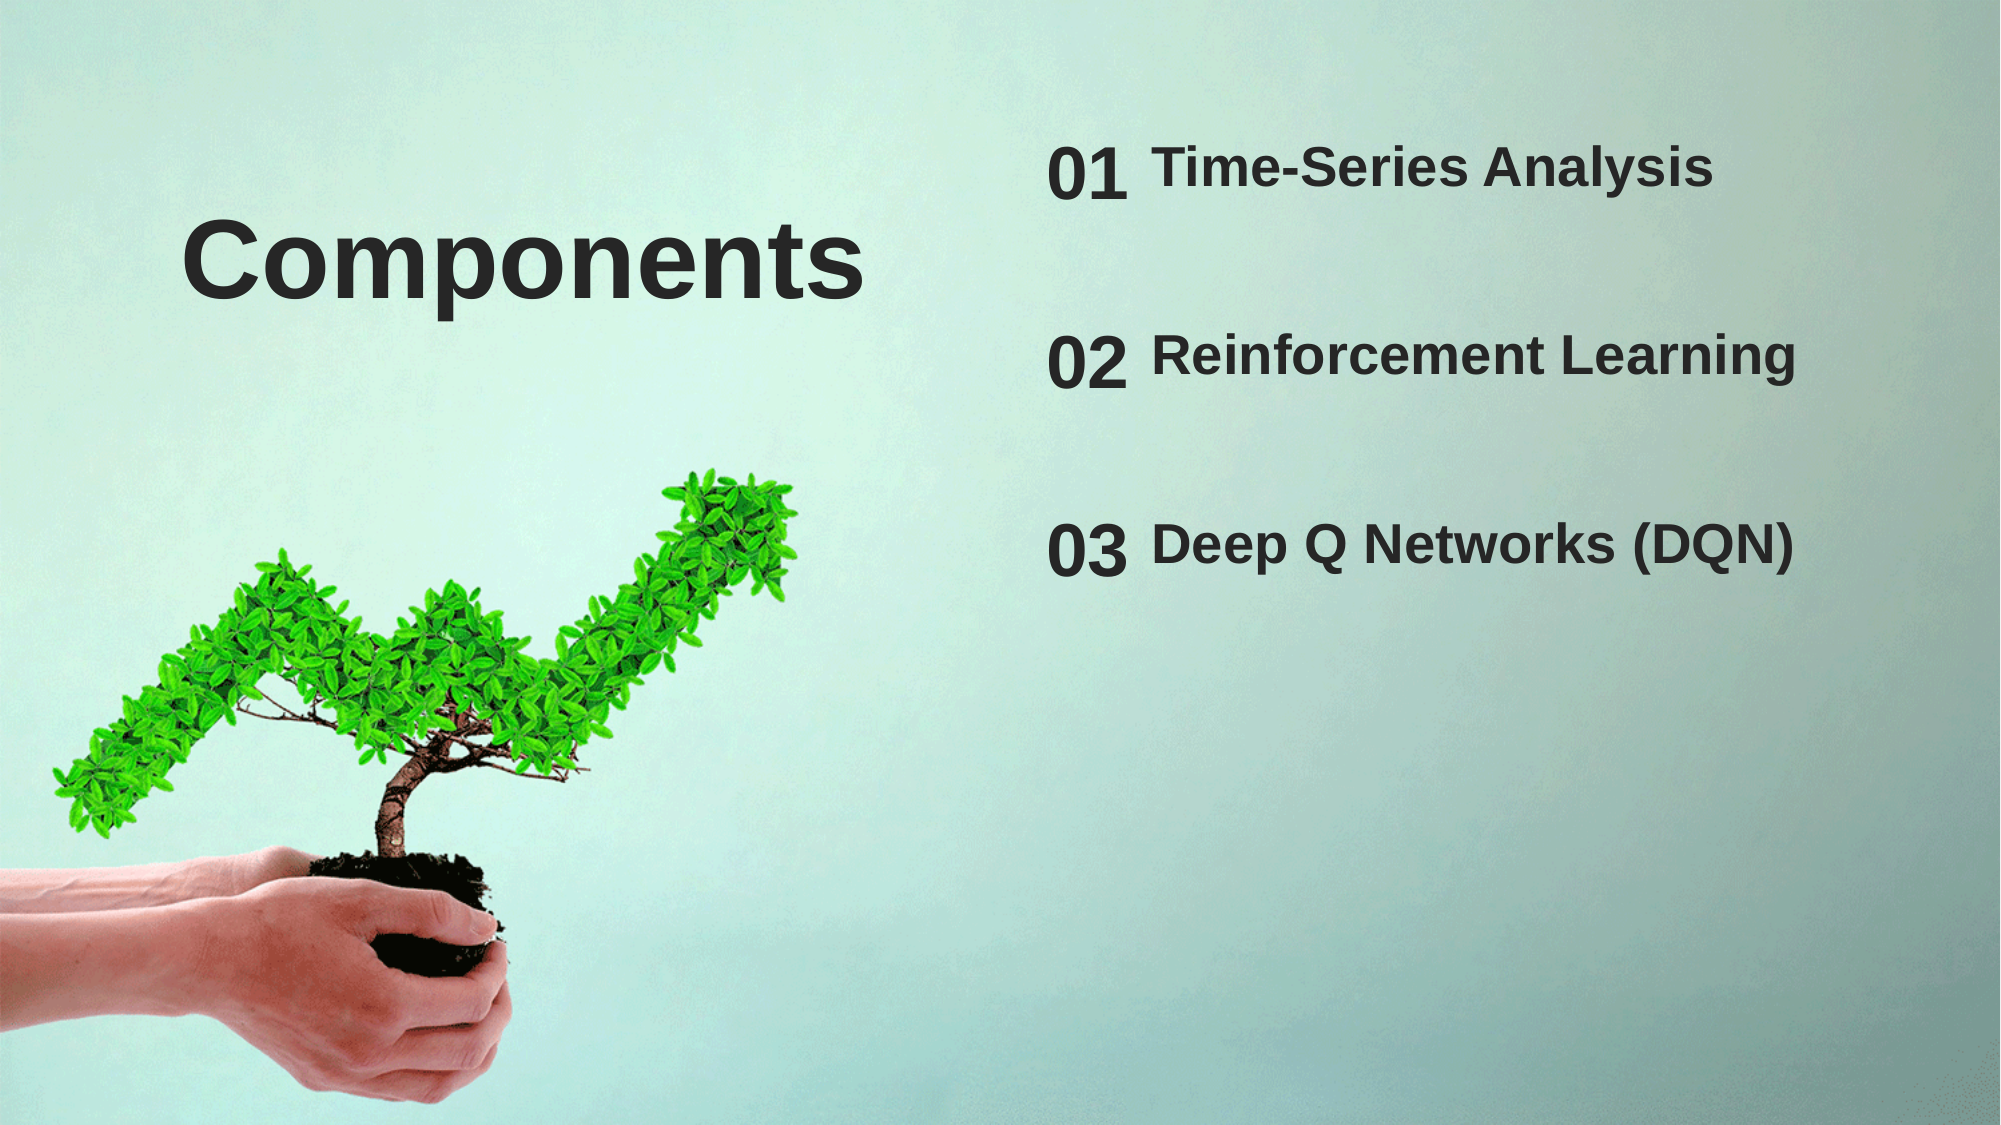

01
Time-Series Analysis
Components
02
Reinforcement Learning
03
Deep Q Networks (DQN)